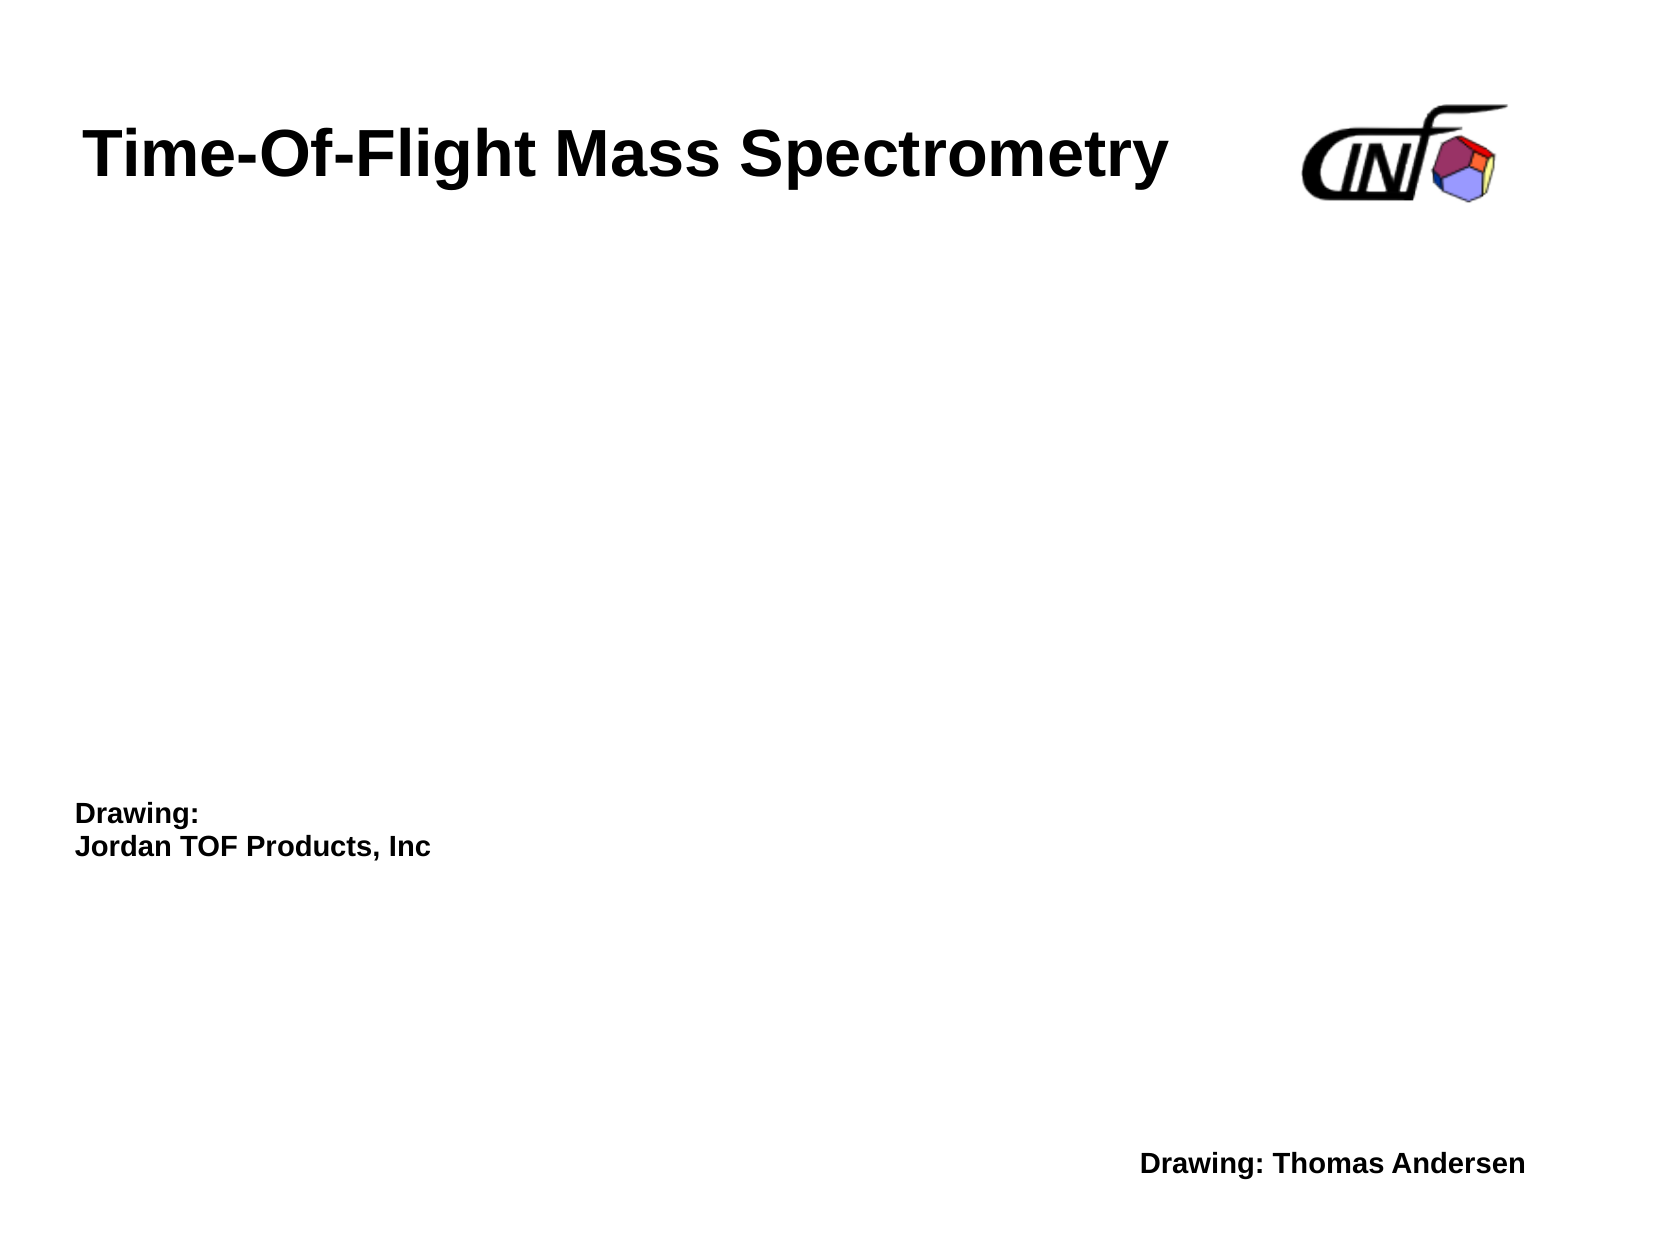

# Time-Of-Flight Mass Spectrometry
Drawing:
Jordan TOF Products, Inc
Drawing: Thomas Andersen